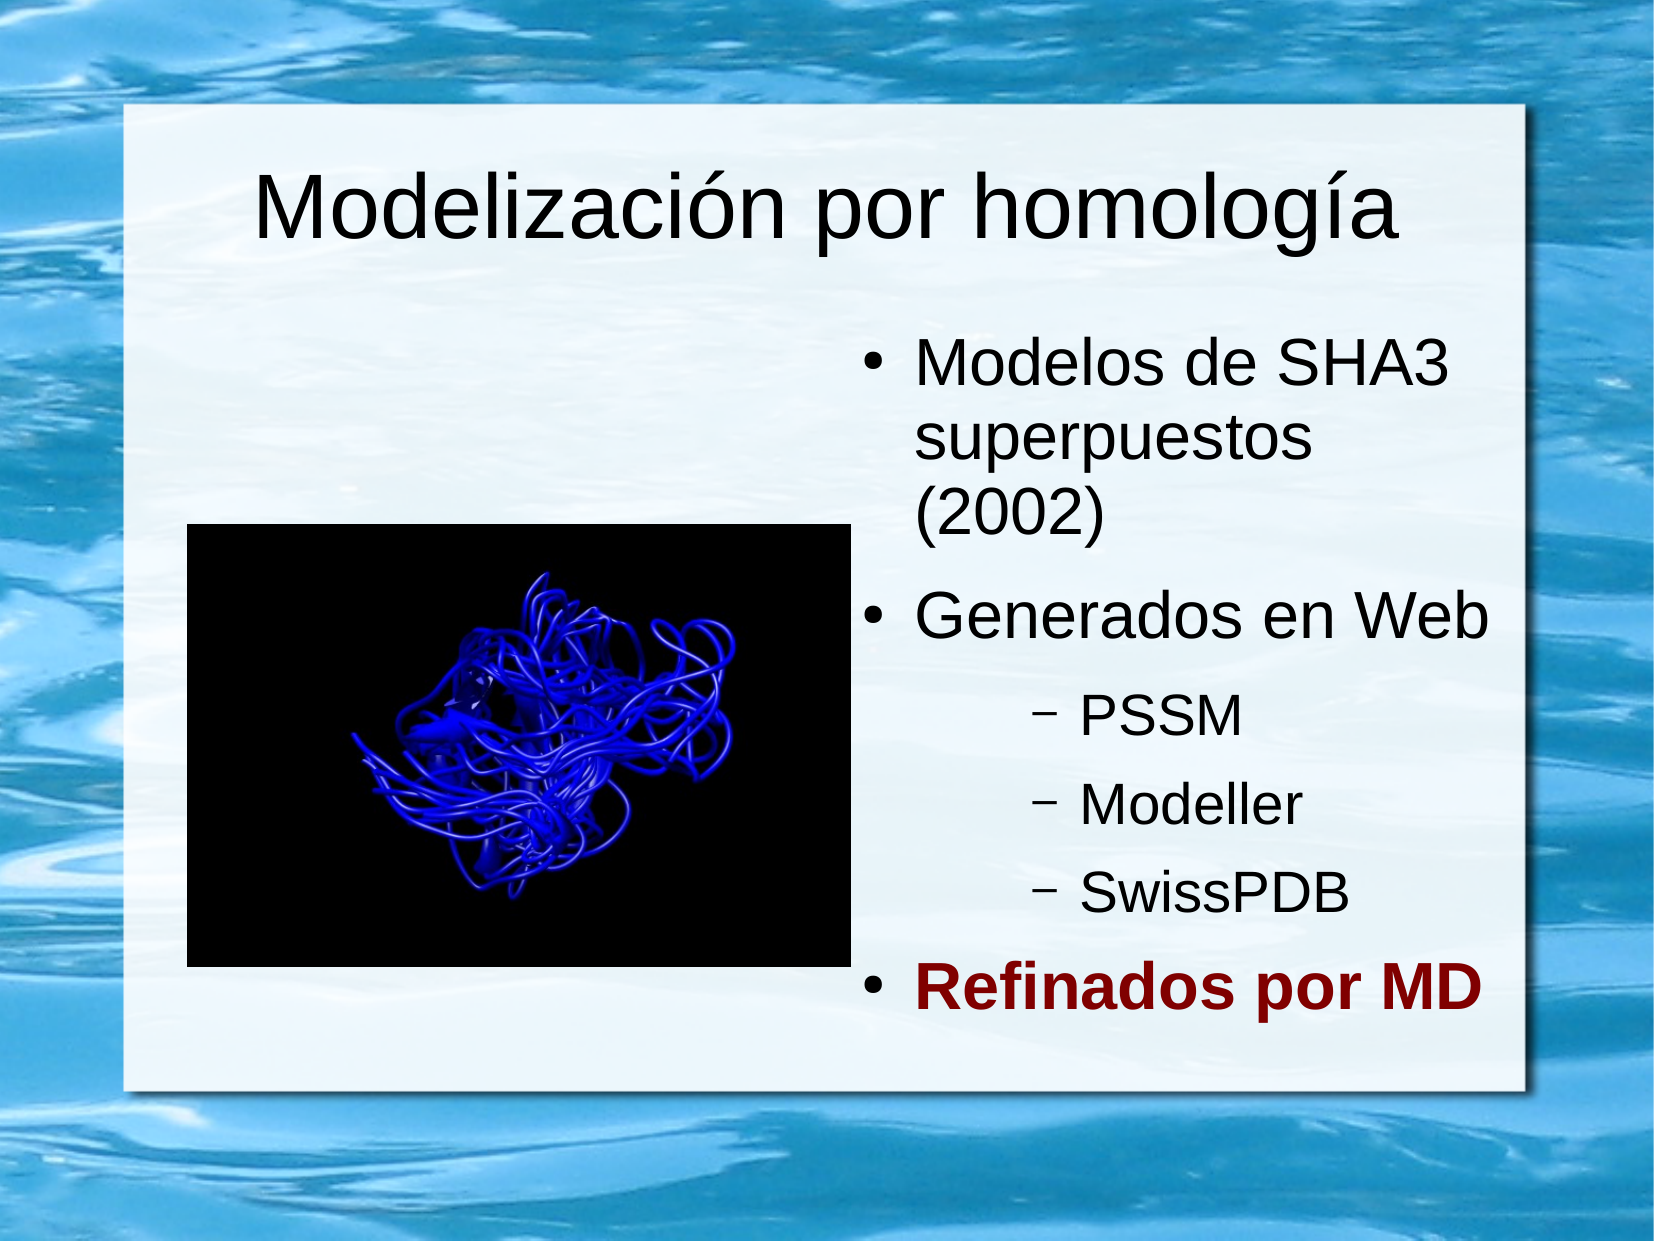

# Modelización por homología
Modelos de SHA3 superpuestos (2002)
Generados en Web
PSSM
Modeller
SwissPDB
Refinados por MD